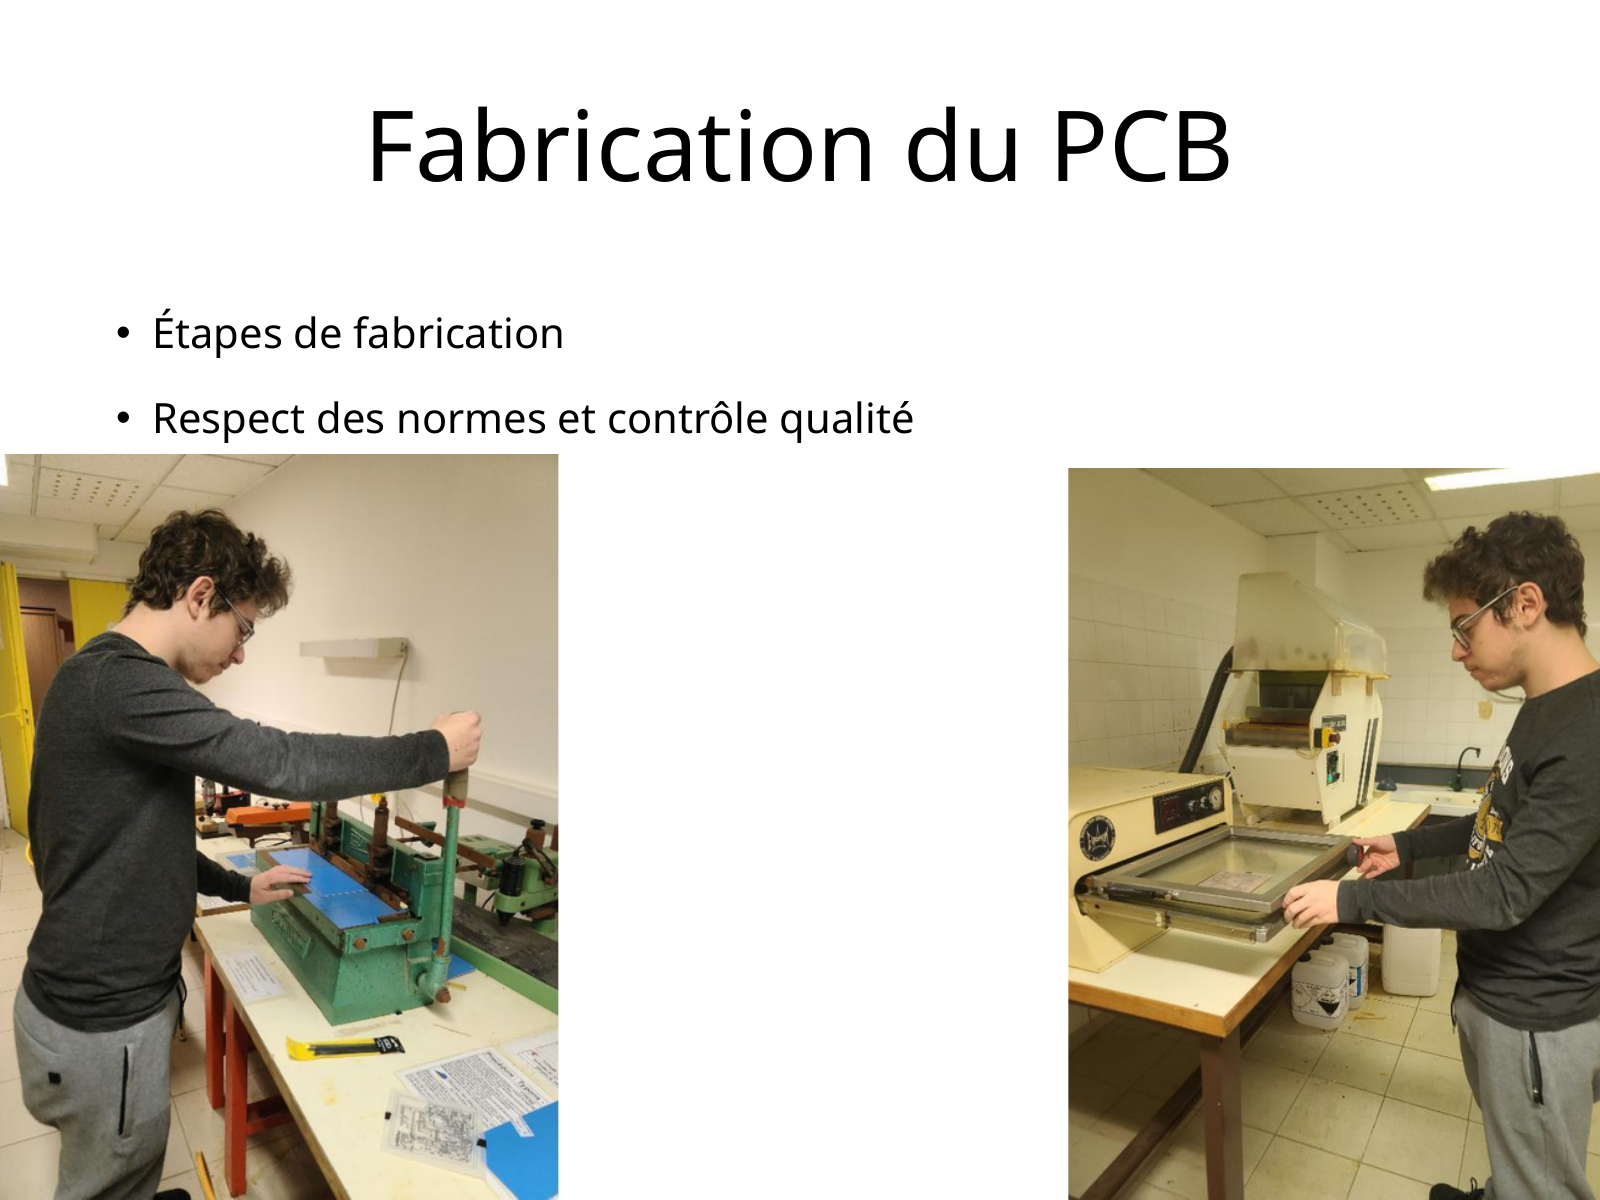

Fabrication du PCB
Étapes de fabrication
Respect des normes et contrôle qualité